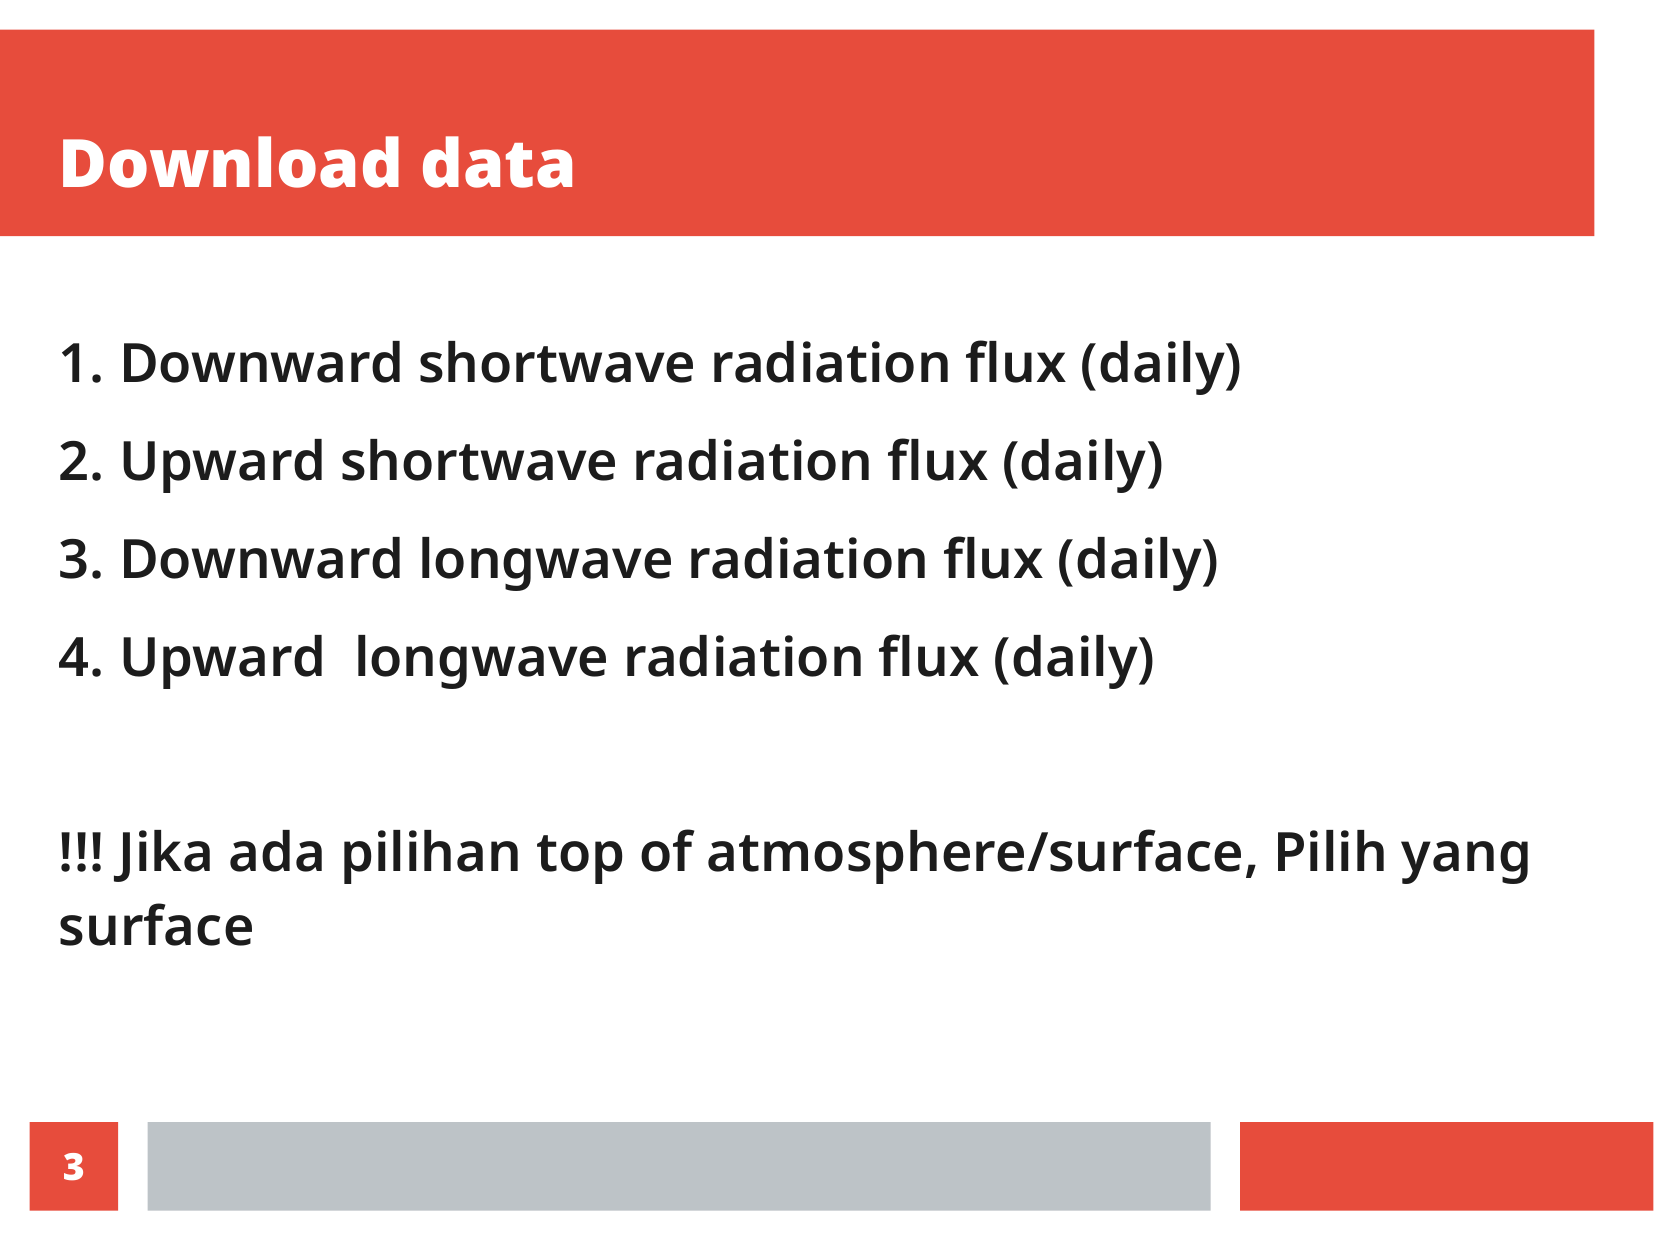

# Download data
1. Downward shortwave radiation flux (daily)
2. Upward shortwave radiation flux (daily)
3. Downward longwave radiation flux (daily)
4. Upward longwave radiation flux (daily)
!!! Jika ada pilihan top of atmosphere/surface, Pilih yang surface
3